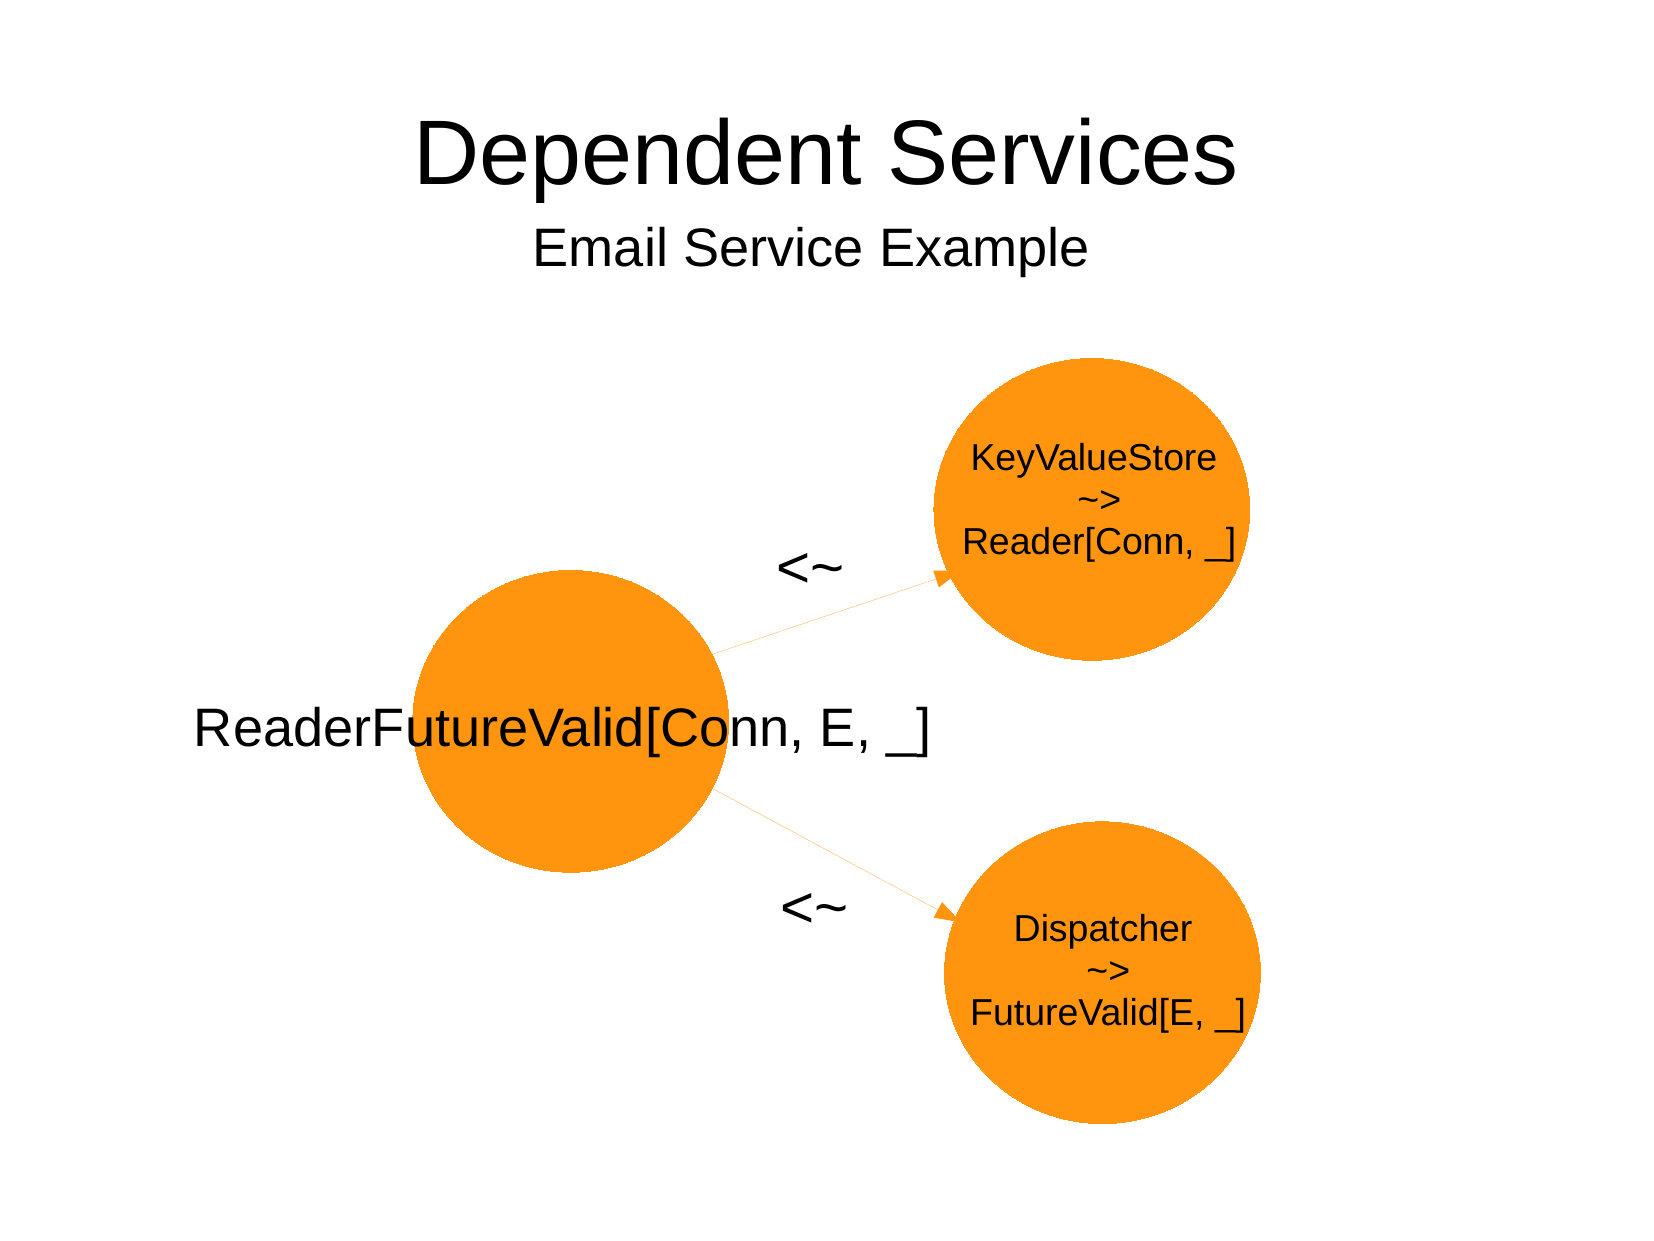

# Dependent Services
Email Service Example
KeyValueStore
~>
Reader[Conn, _]
<~
ReaderFutureValid[Conn, E, _]
<~
Dispatcher
~>
FutureValid[E, _]